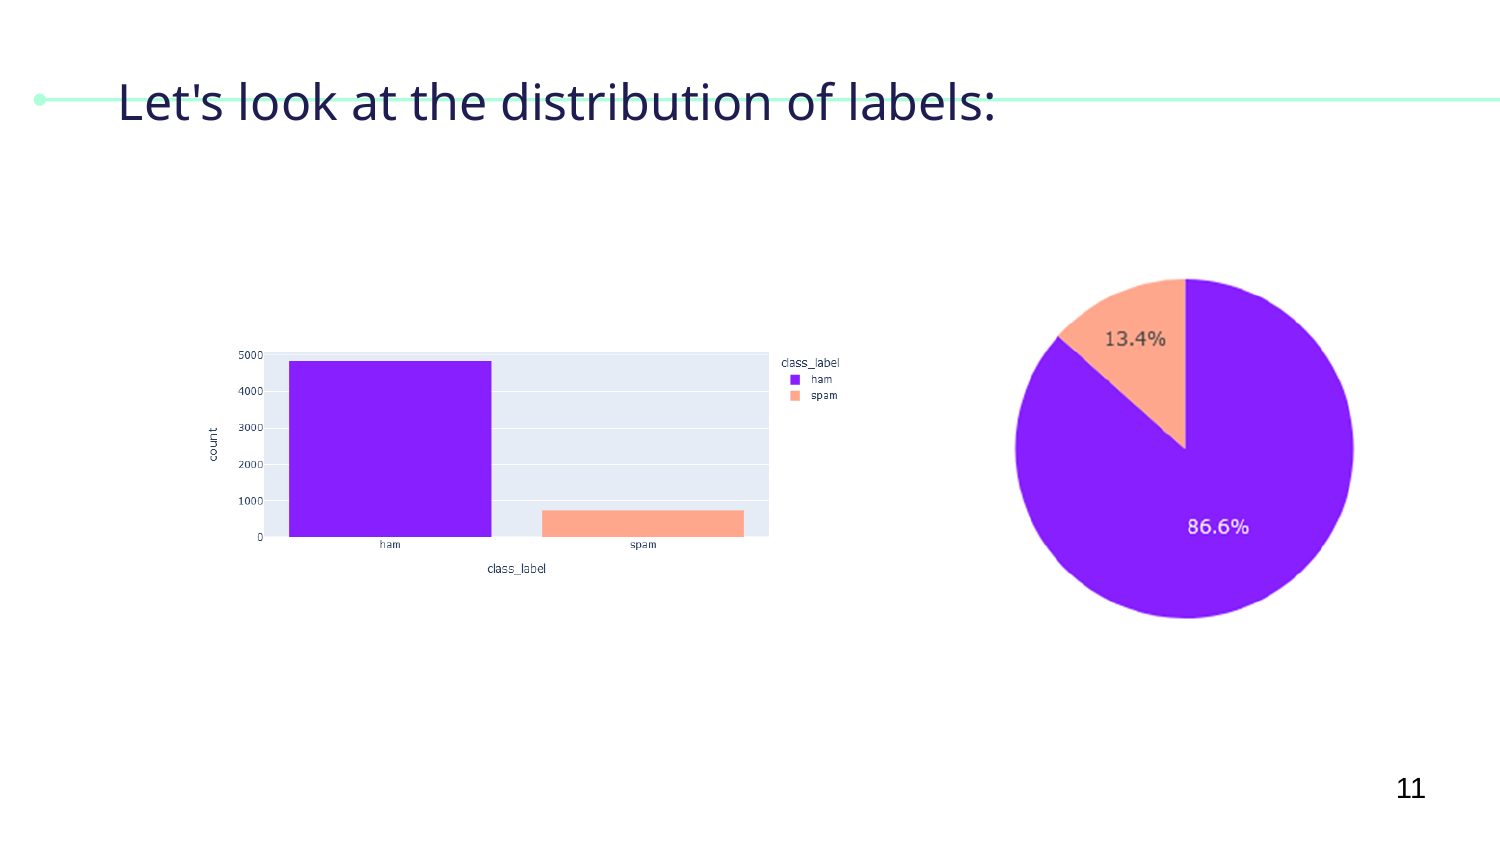

# Let's look at the distribution of labels:
11